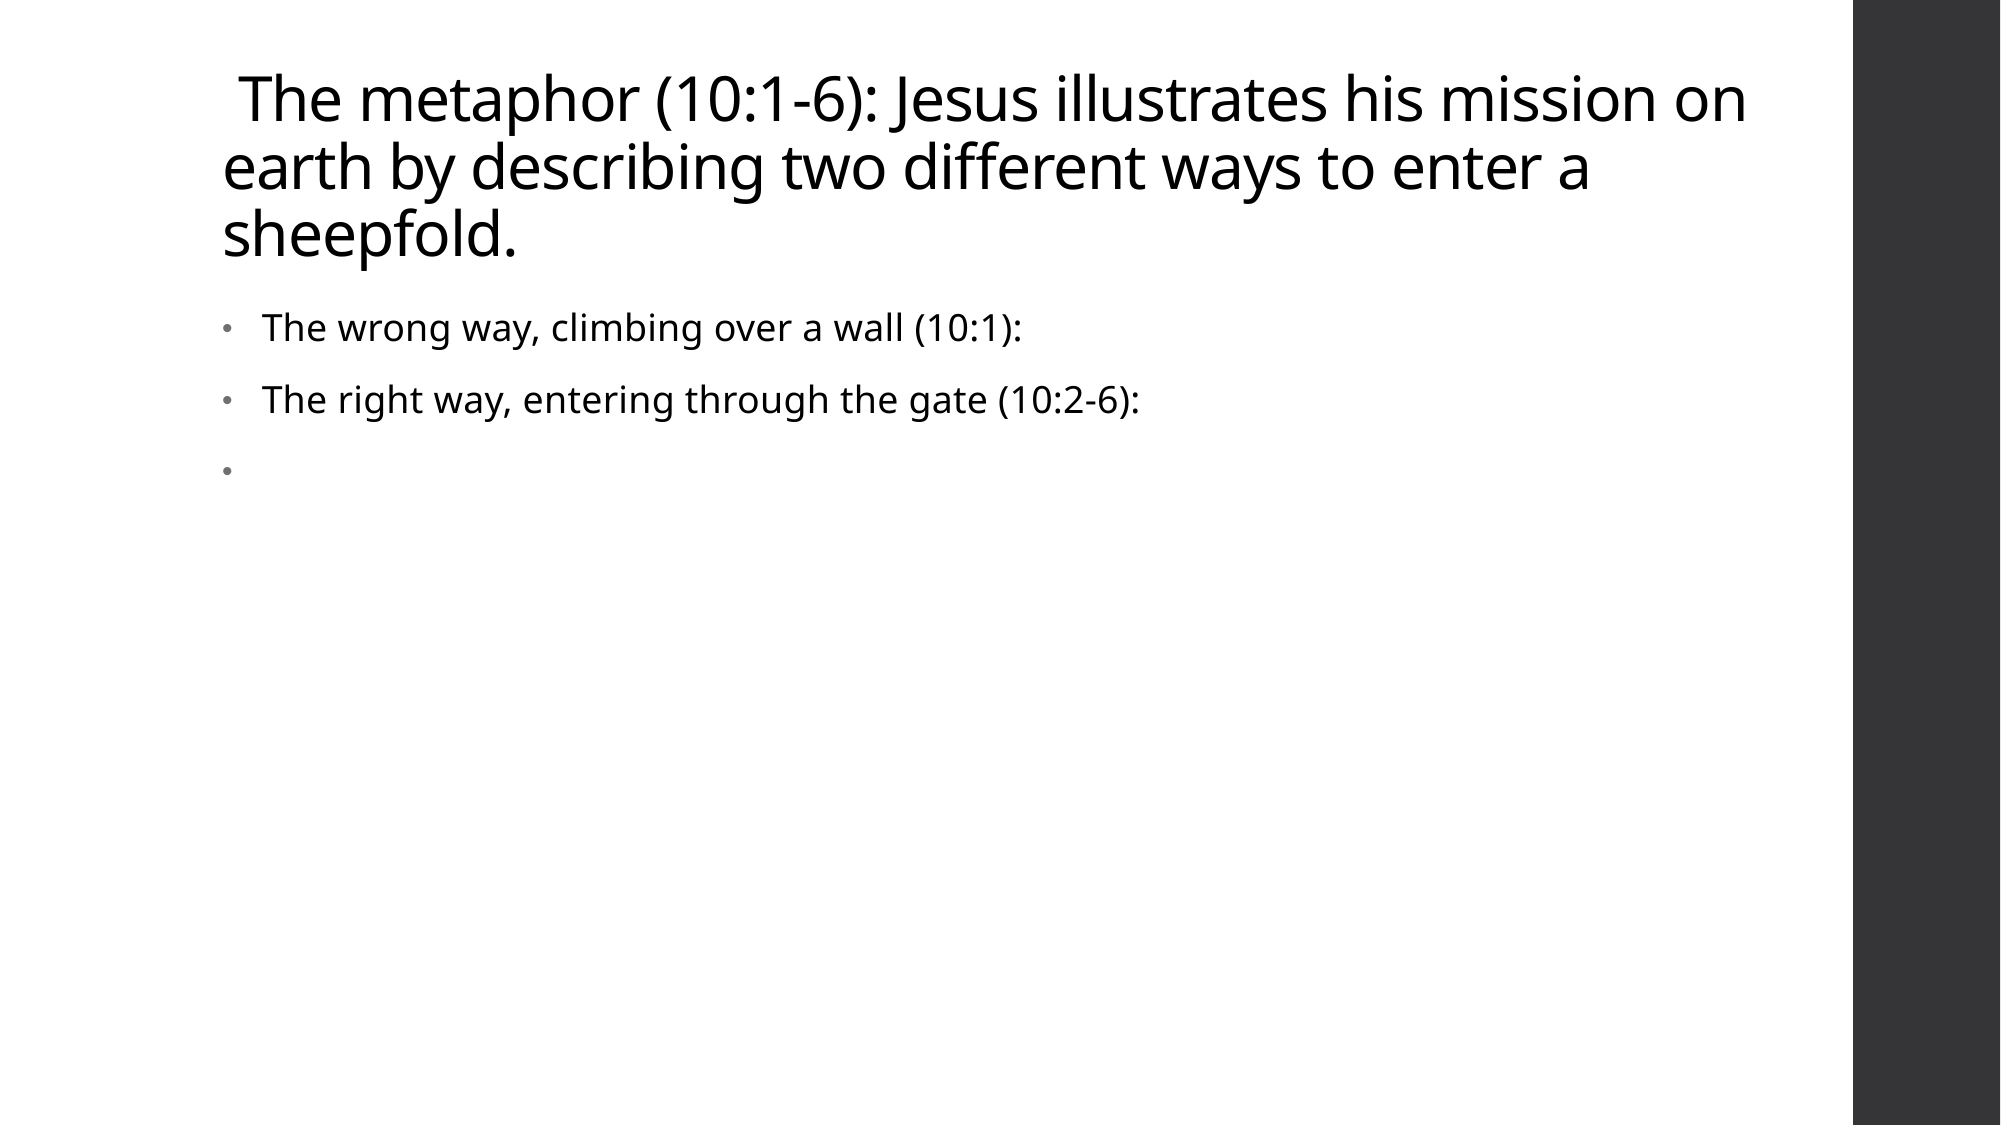

# The metaphor (10:1-6): Jesus illustrates his mission on earth by describing two different ways to enter a sheepfold.
 The wrong way, climbing over a wall (10:1):
 The right way, entering through the gate (10:2-6):